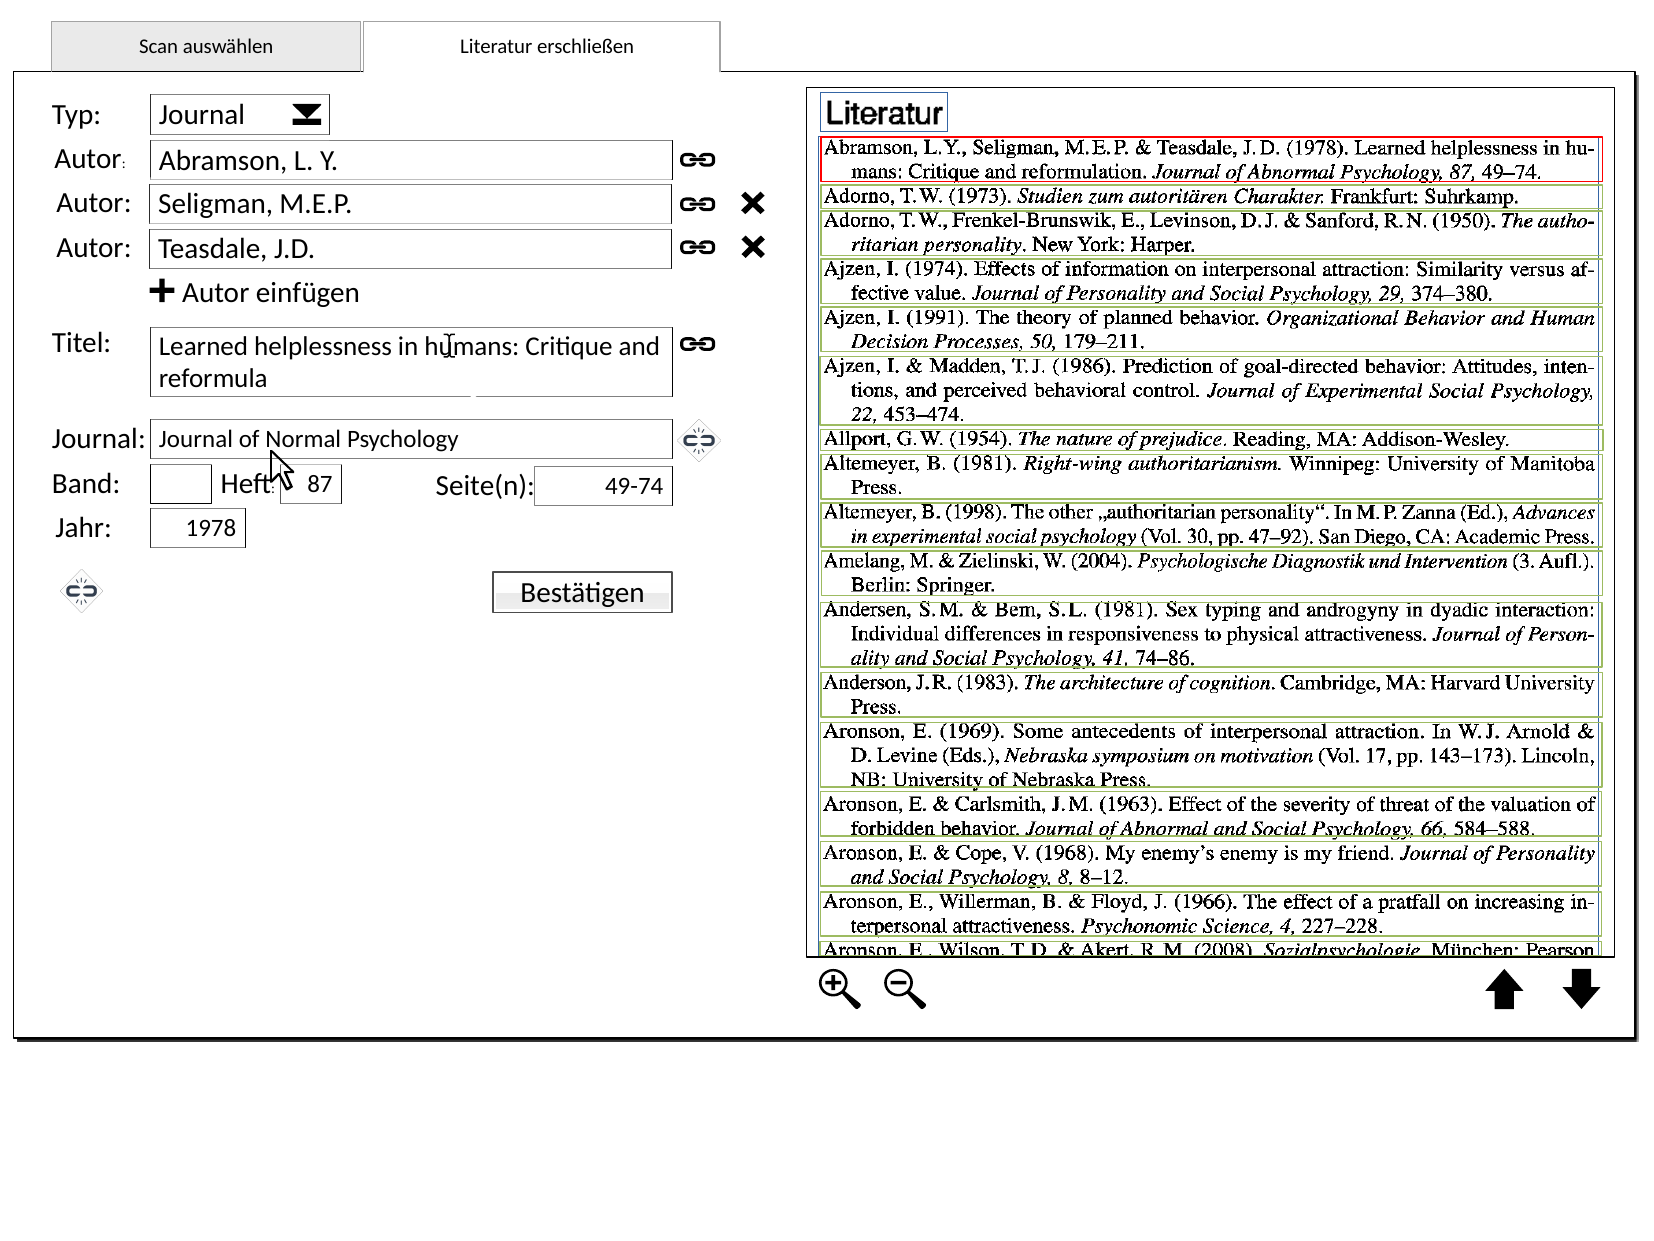

Scan auswählen
Literatur erschließen
Typ:
Journal
Autor:
Abramson, L. Y.
Autor:
Seligman, M.E.P.
Autor:
Teasdale, J.D.
Autor einfügen
Titel:
Learned helplessness in humans: Critique and reformula
Journal:
Journal of Normal Psychology
Band:
Heft:
87
Seite(n):
49-74
Jahr:
1978
Bestätigen